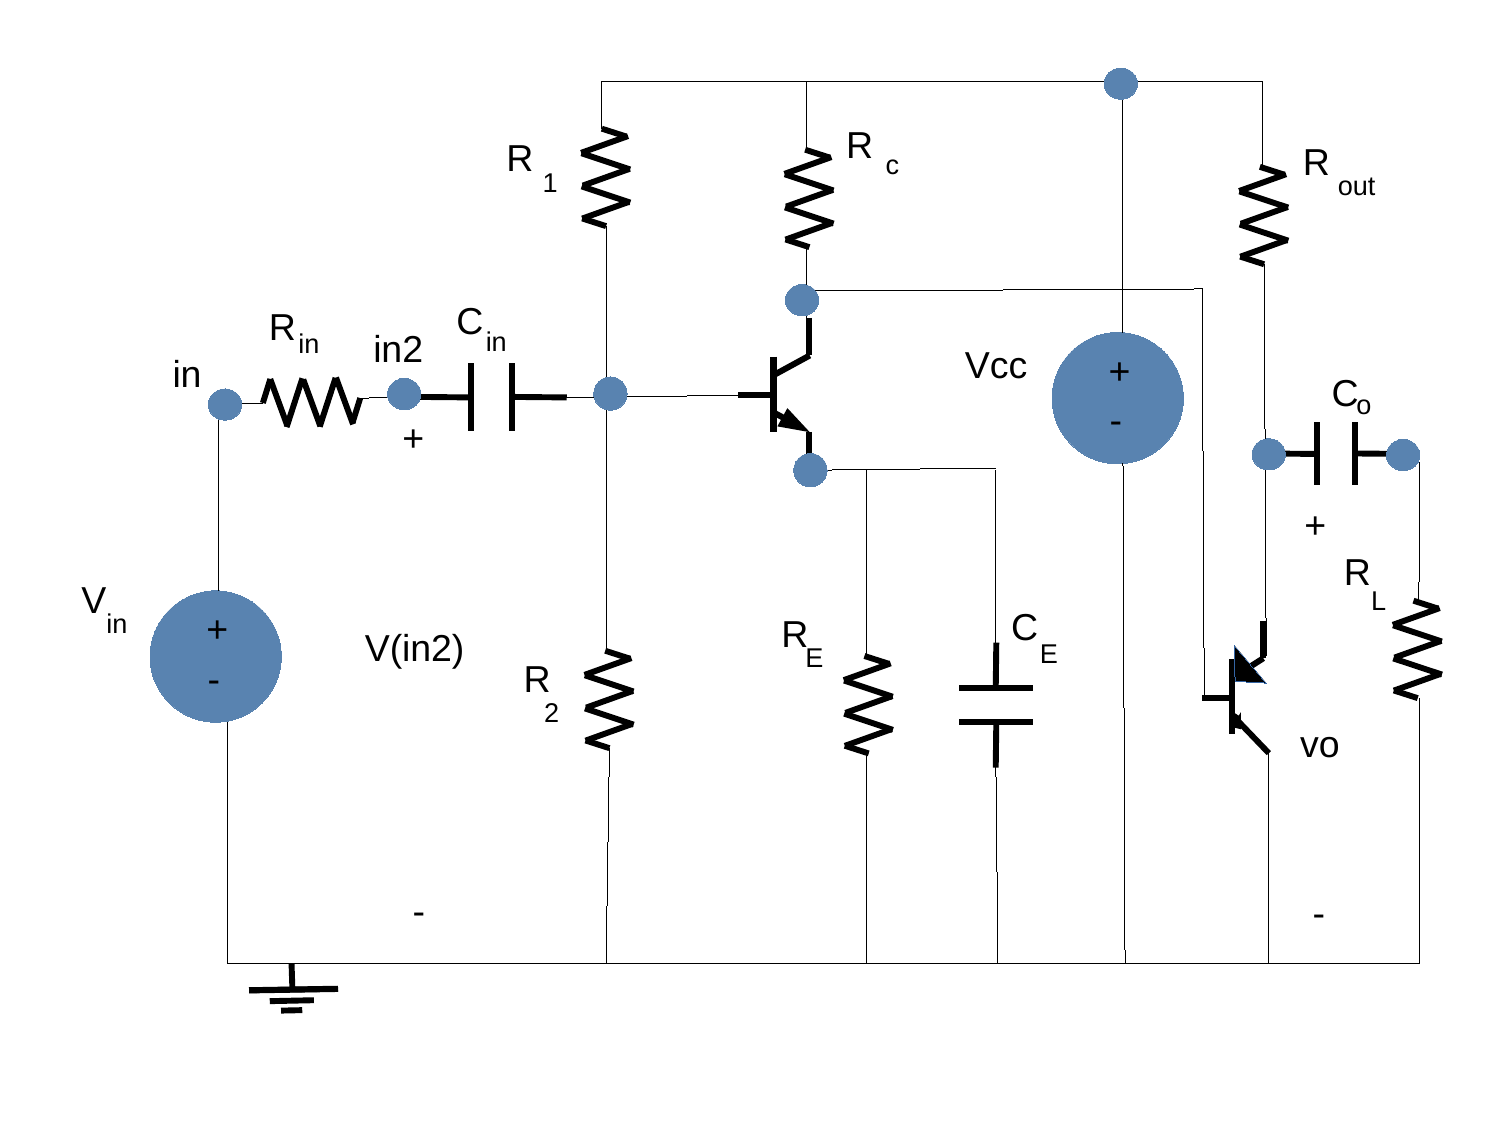

R
R
R
c
1
out
C
R
in
in2
in
Vcc
+
in
C
o
-
+
+
R
V
L
C
in
+
R
V(in2)
E
E
R
-
2
vo
-
-
bla
1